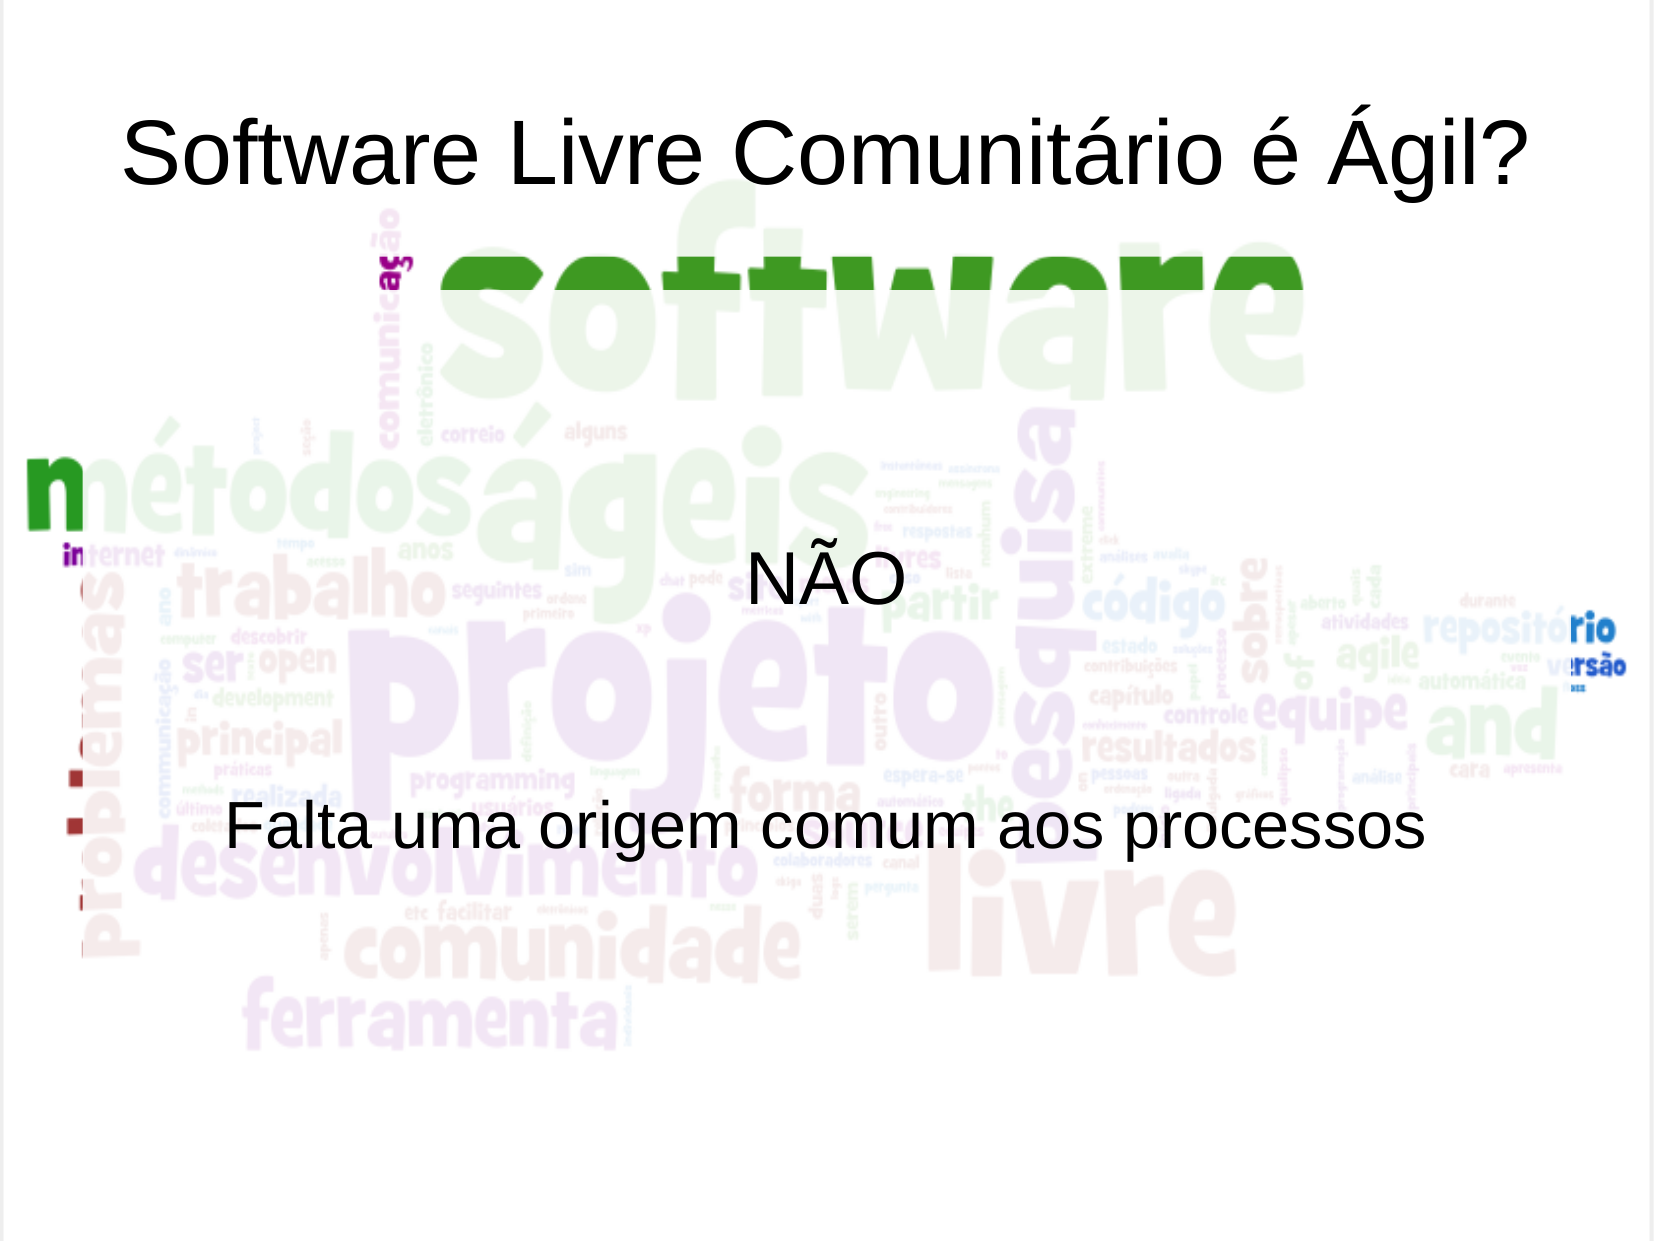

# Software Livre Comunitário é Ágil?
NÃO
Falta uma origem comum aos processos